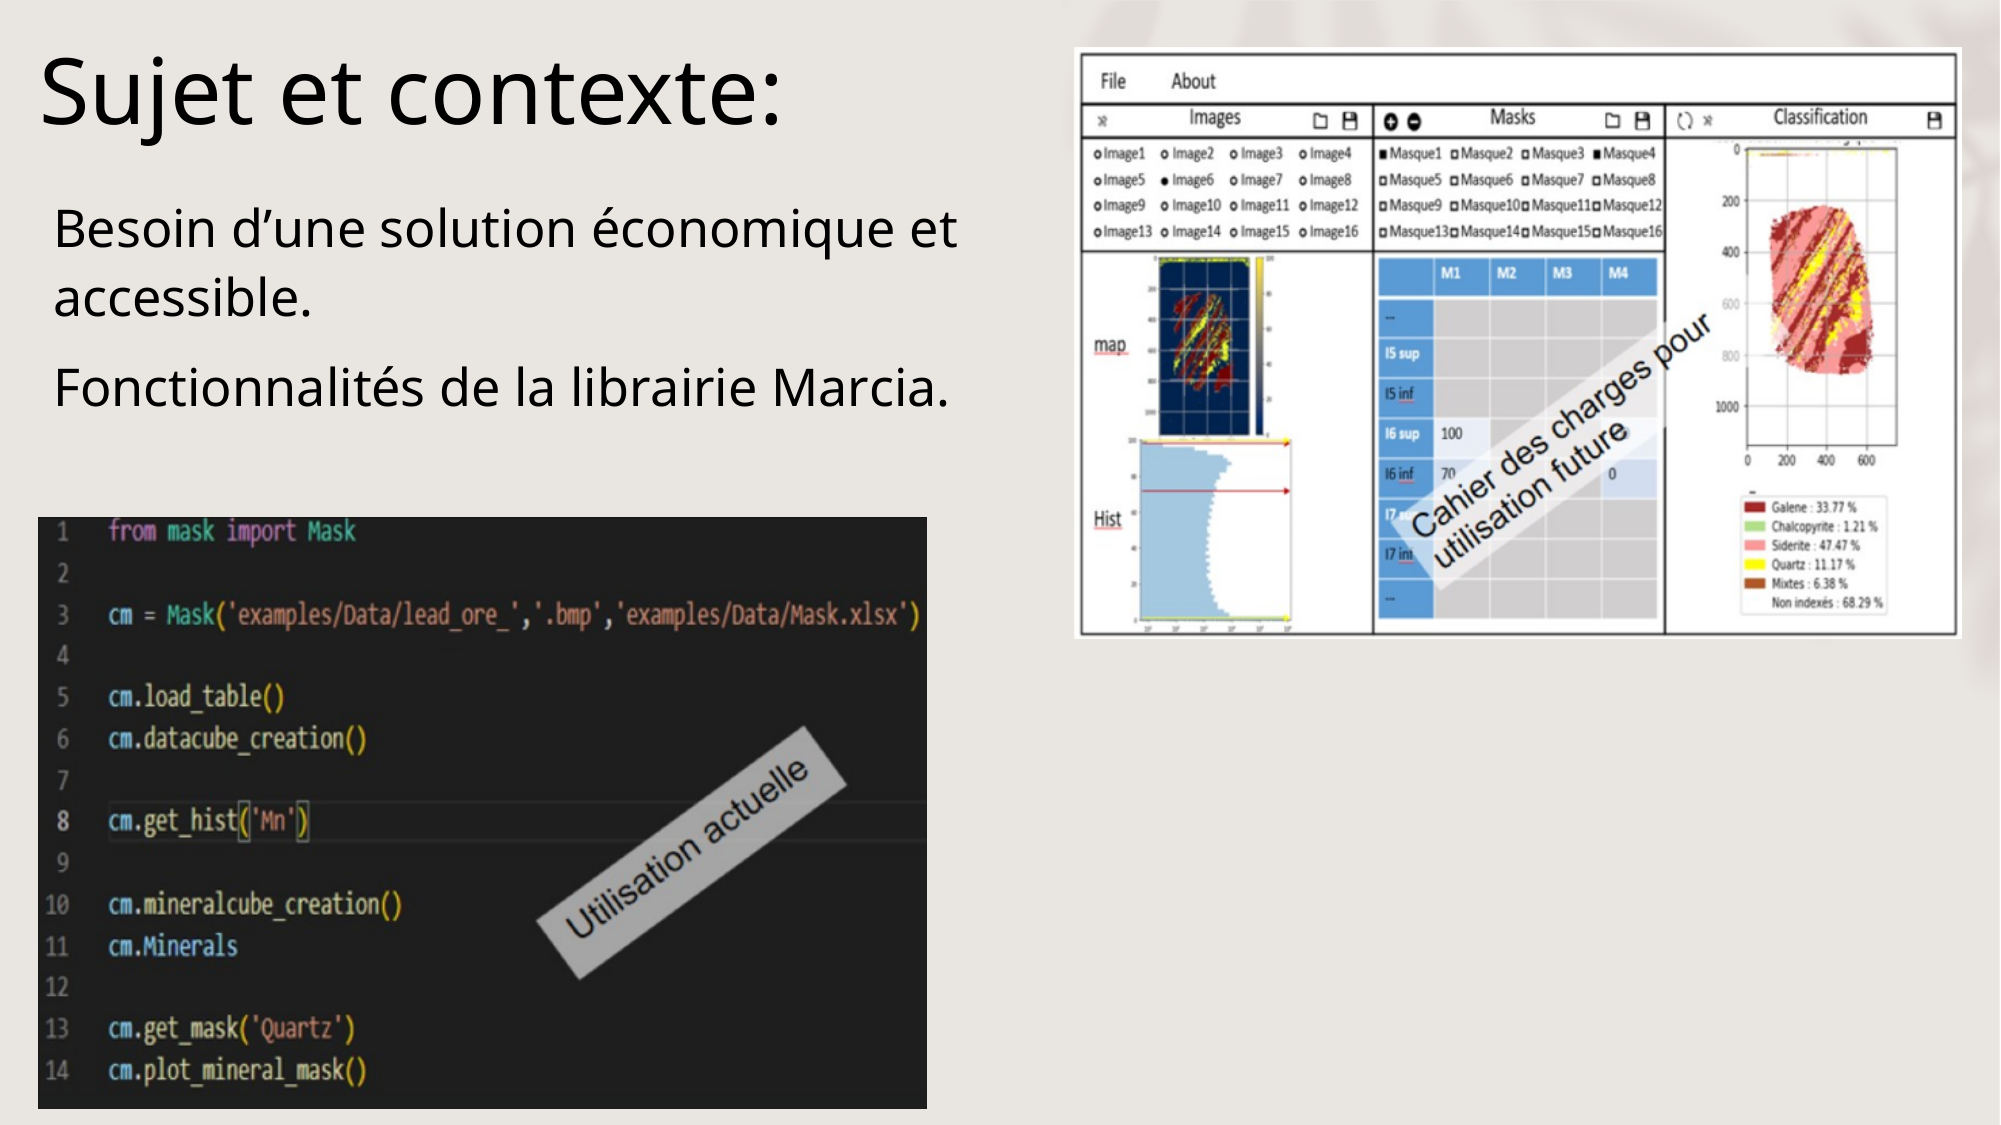

Sujet et contexte:
Besoin d’une solution économique et accessible.
Fonctionnalités de la librairie Marcia.